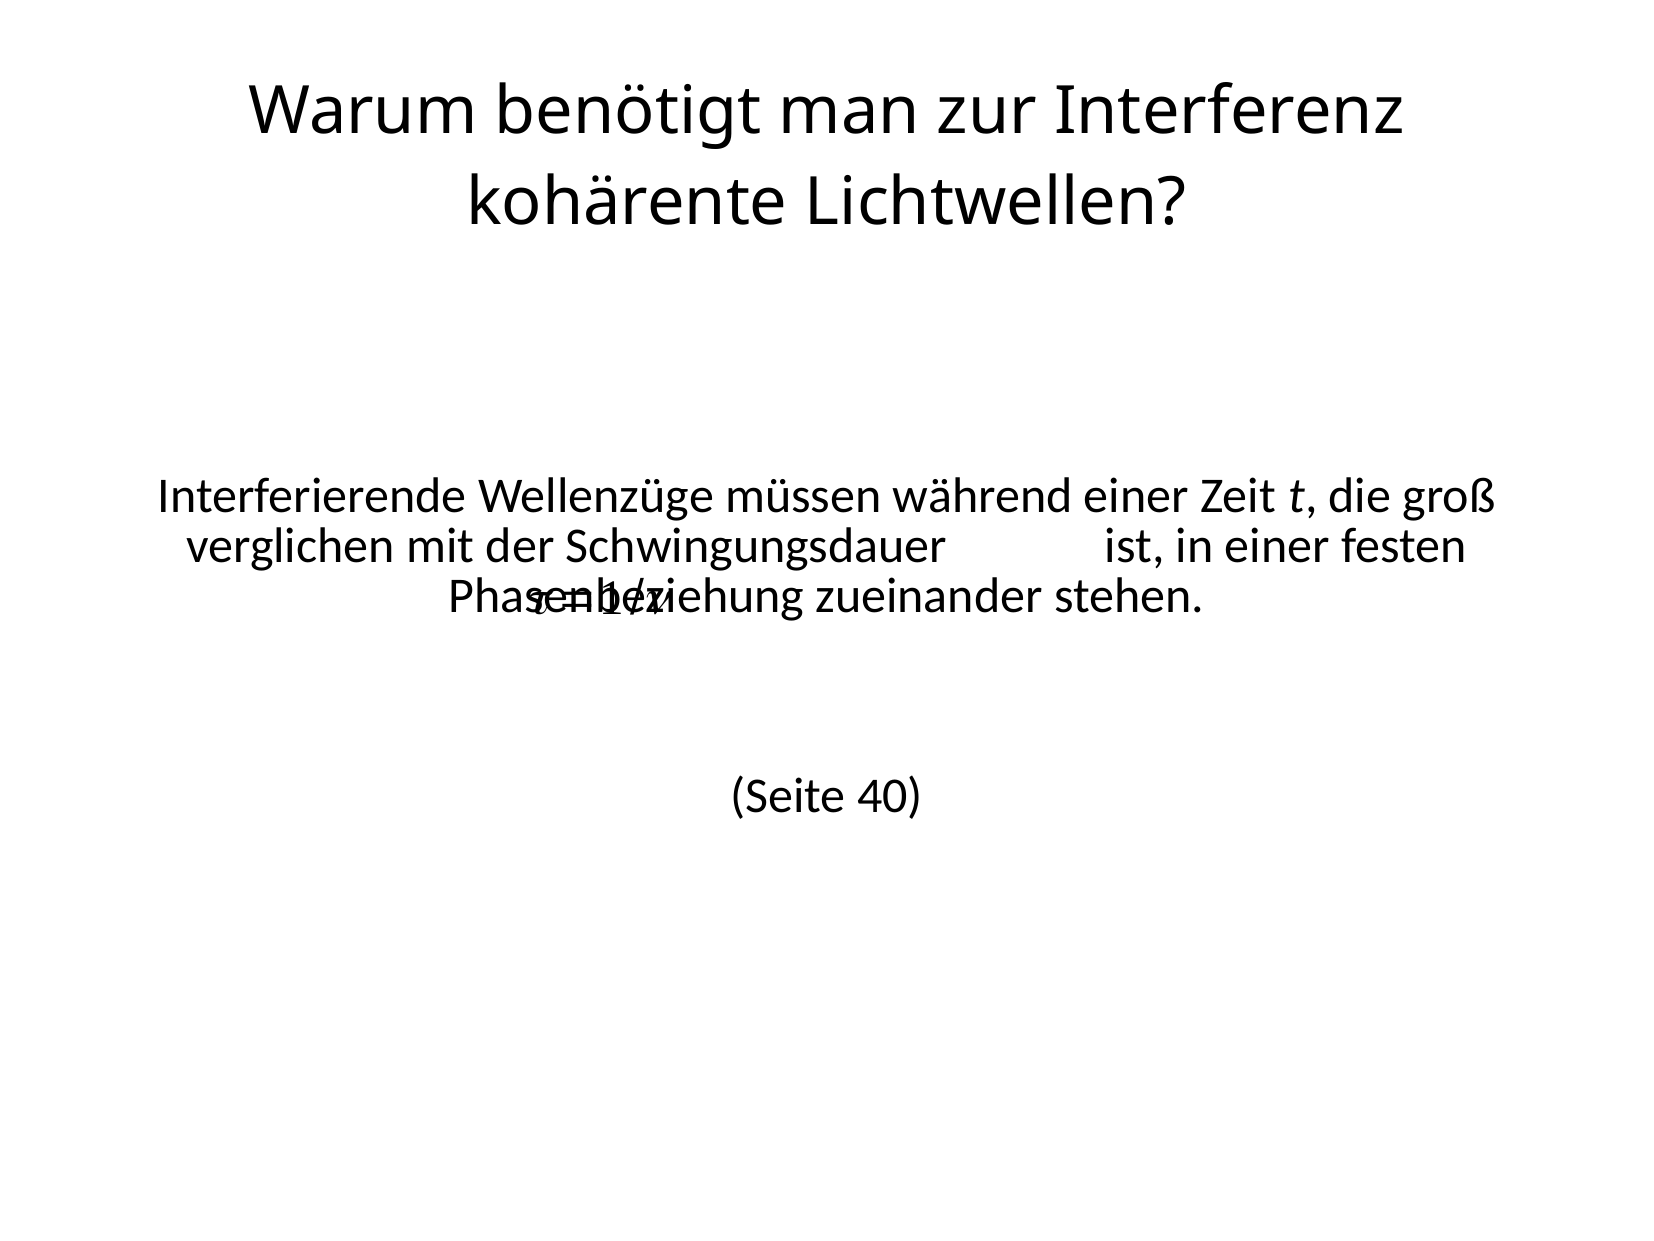

# Warum benötigt man zur Interferenz kohärente Lichtwellen?
Interferierende Wellenzüge müssen während einer Zeit t, die groß verglichen mit der Schwingungsdauer ist, in einer festen Phasenbeziehung zueinander stehen.
(Seite 40)